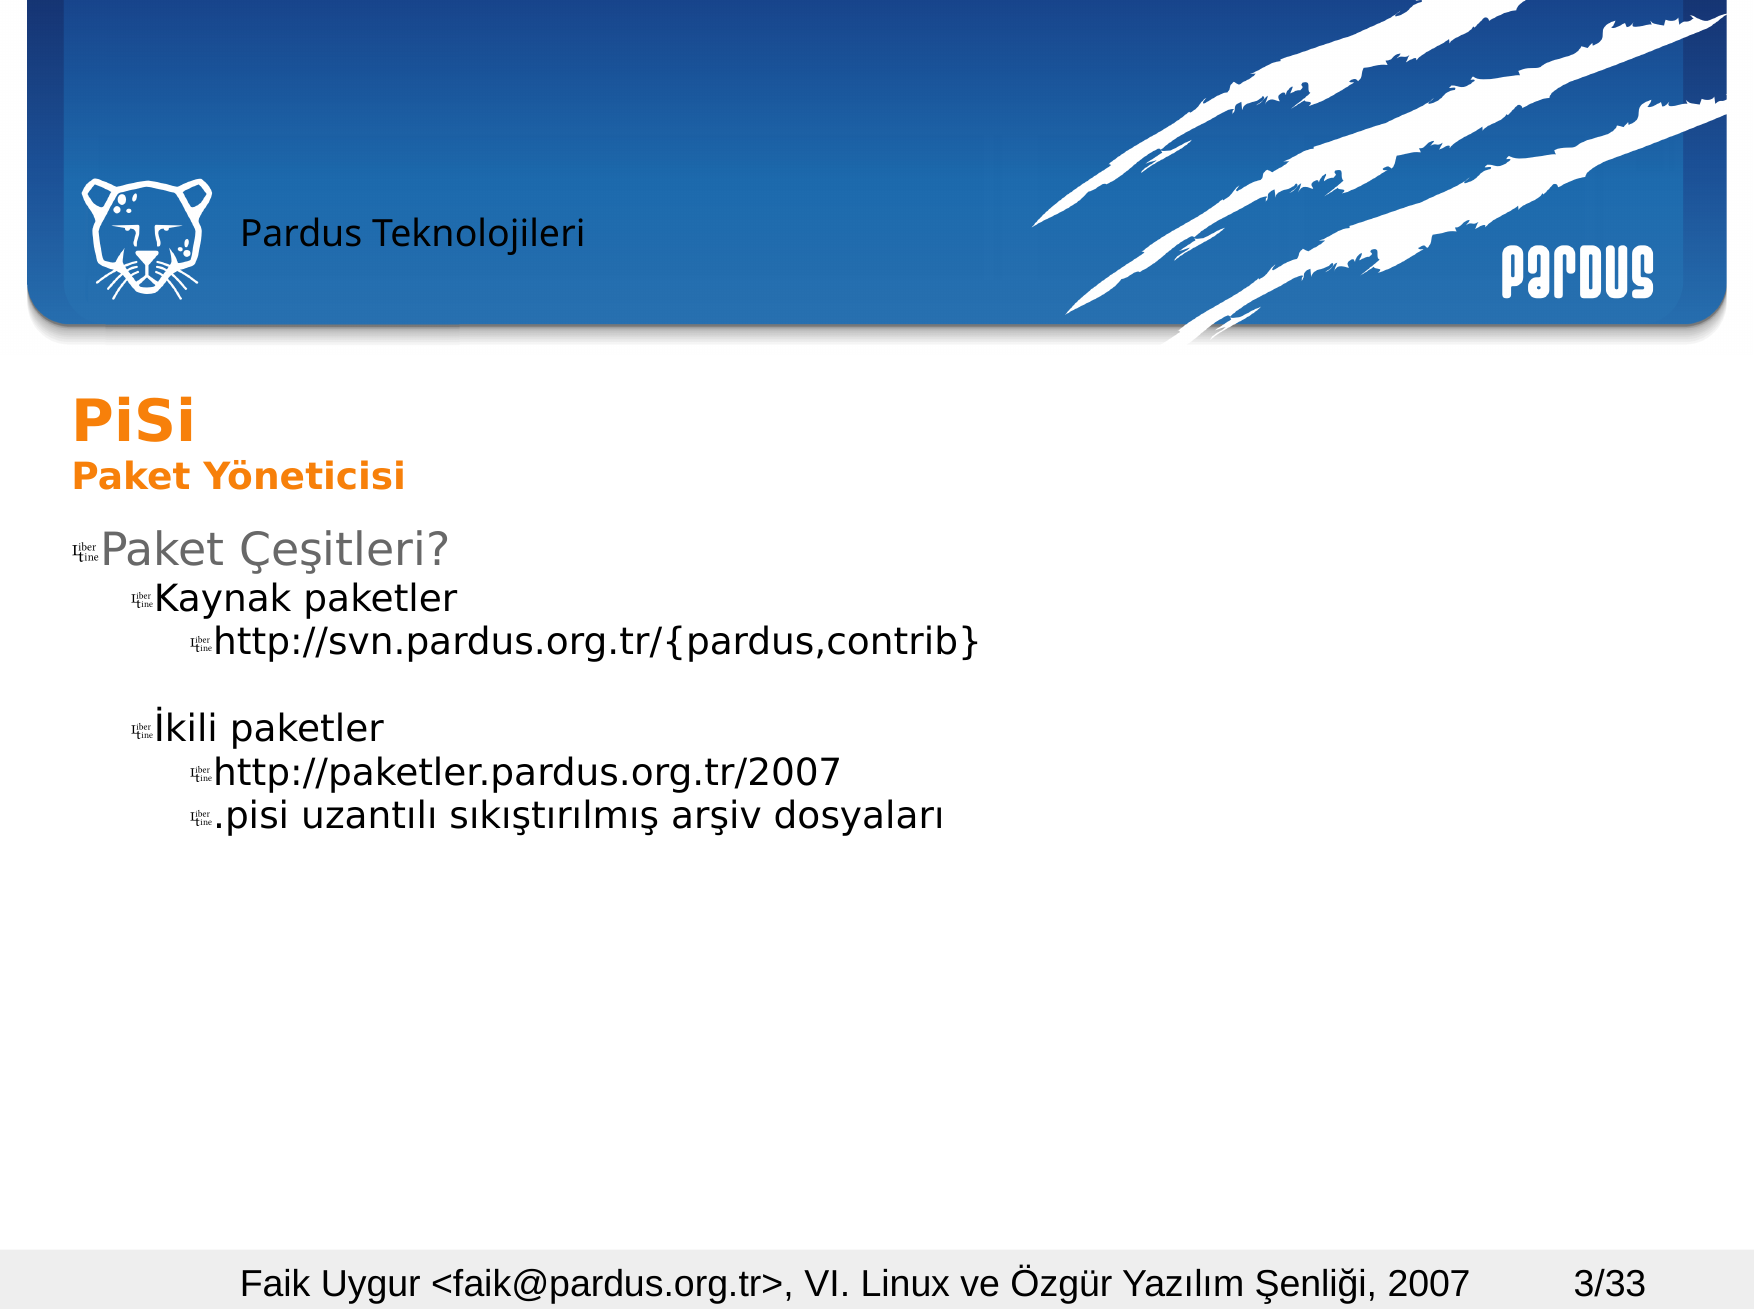

PiSi
Paket Yöneticisi
Paket Çeşitleri?
Kaynak paketler
http://svn.pardus.org.tr/{pardus,contrib}
İkili paketler
http://paketler.pardus.org.tr/2007
.pisi uzantılı sıkıştırılmış arşiv dosyaları